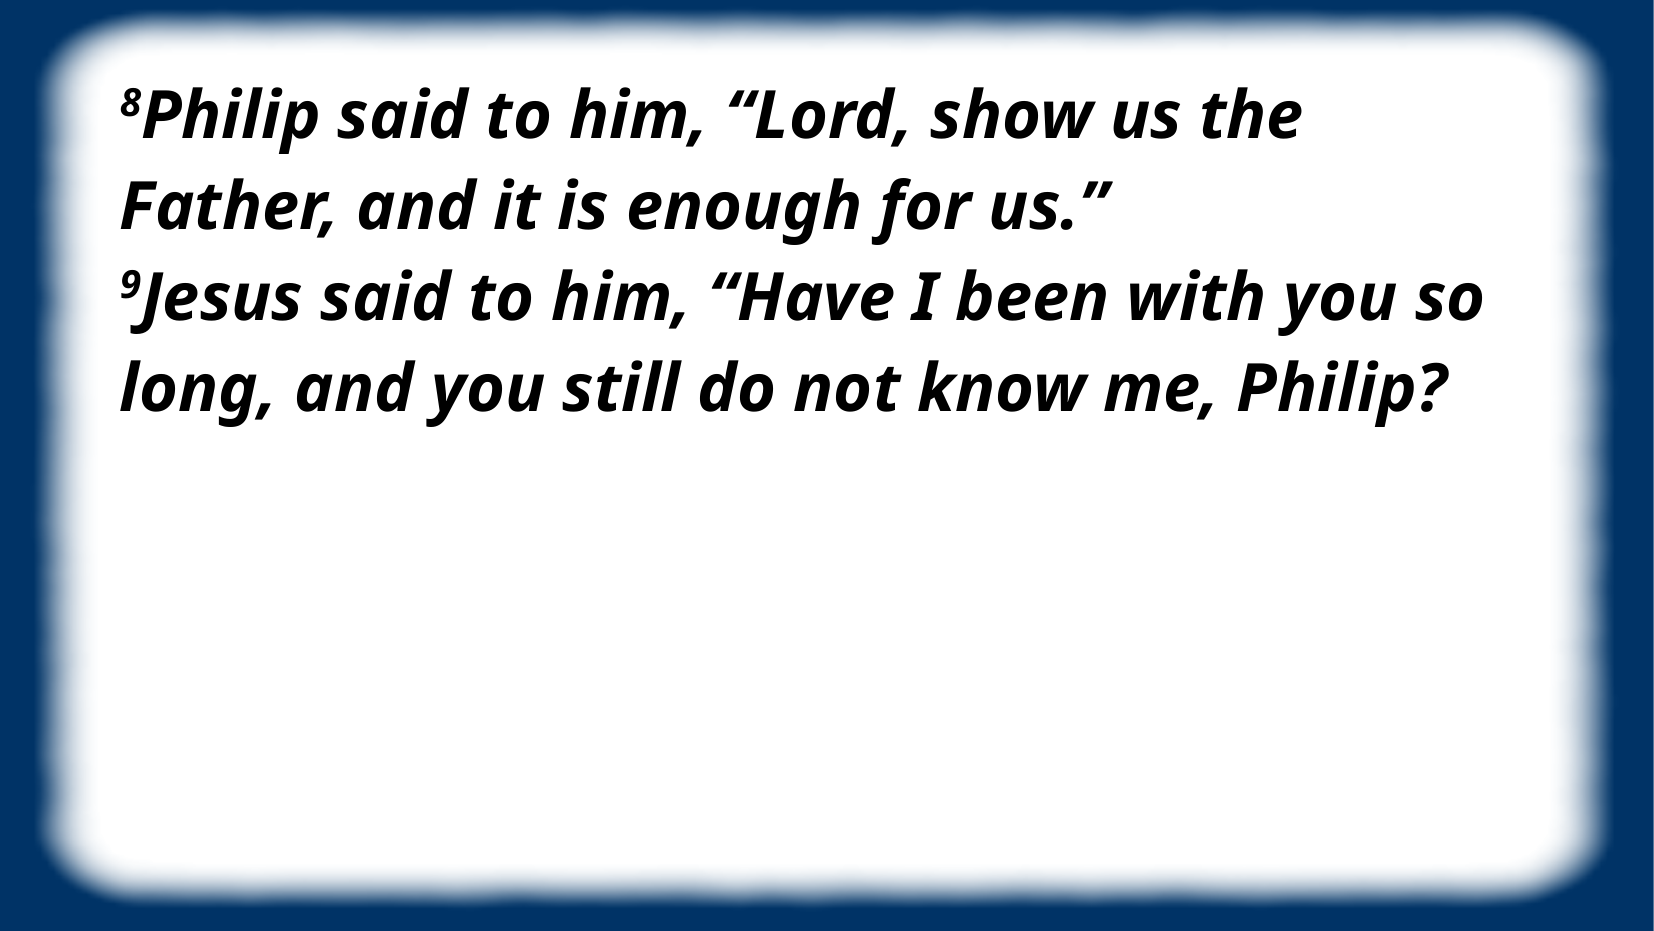

8Philip said to him, “Lord, show us the Father, and it is enough for us.”
9Jesus said to him, “Have I been with you so long, and you still do not know me, Philip?